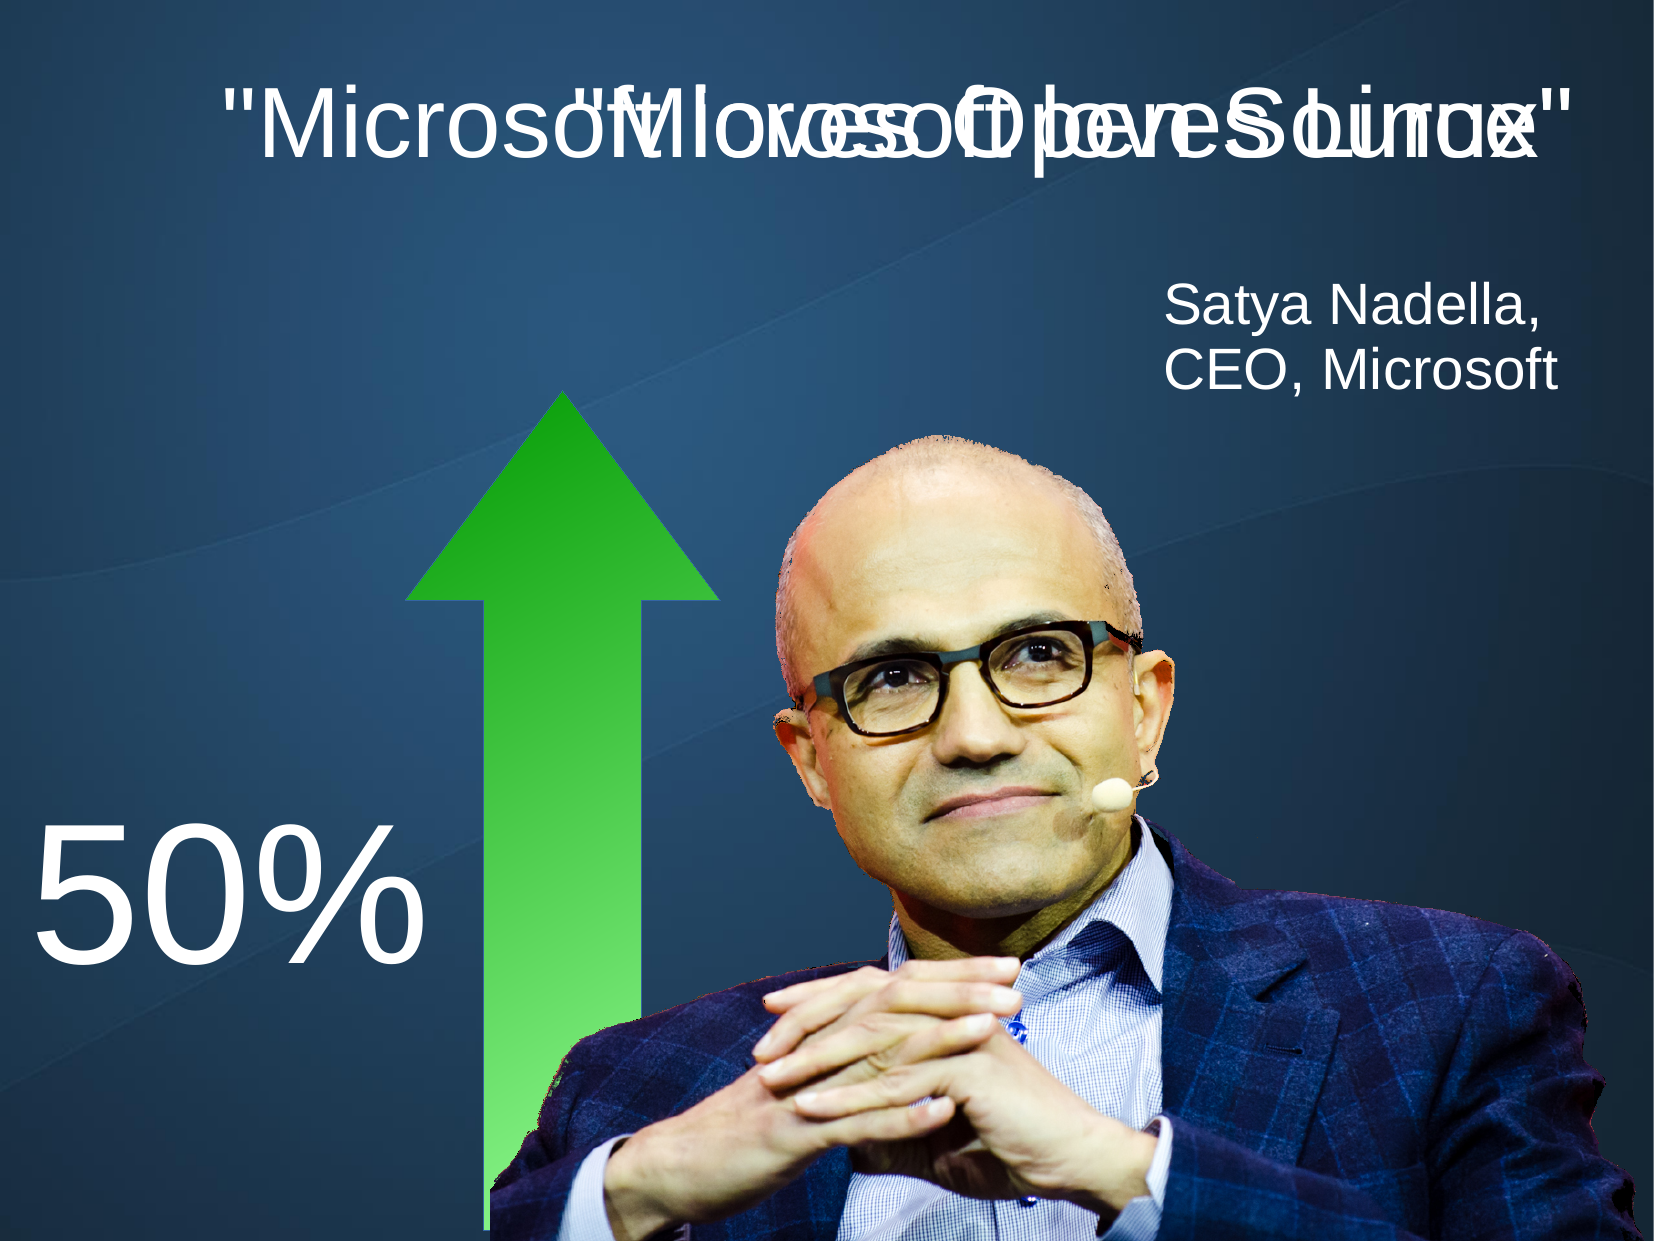

"Microsoft loves Open Source"
"Microsoft loves Linux"
Satya Nadella,
CEO, Microsoft
50%